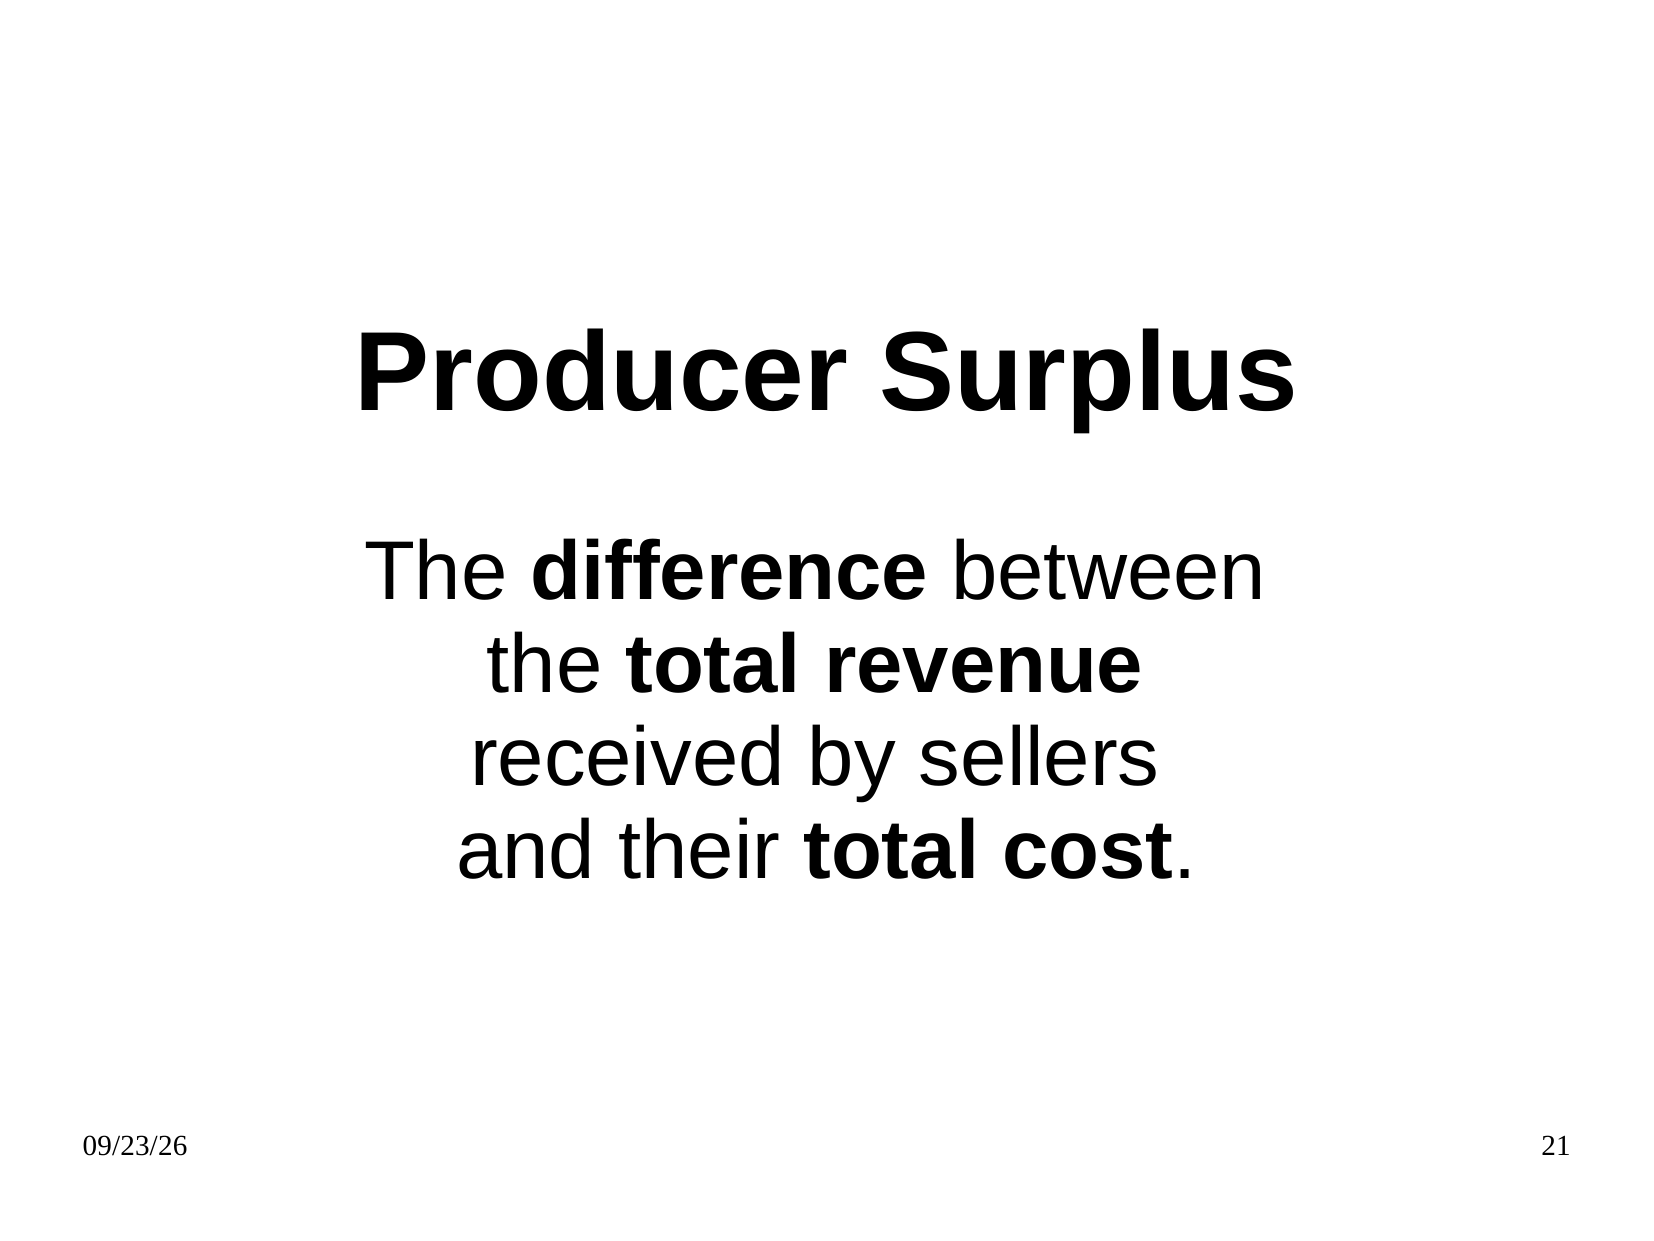

# Producer Surplus
The difference between
the total revenue
received by sellers
and their total cost.
21